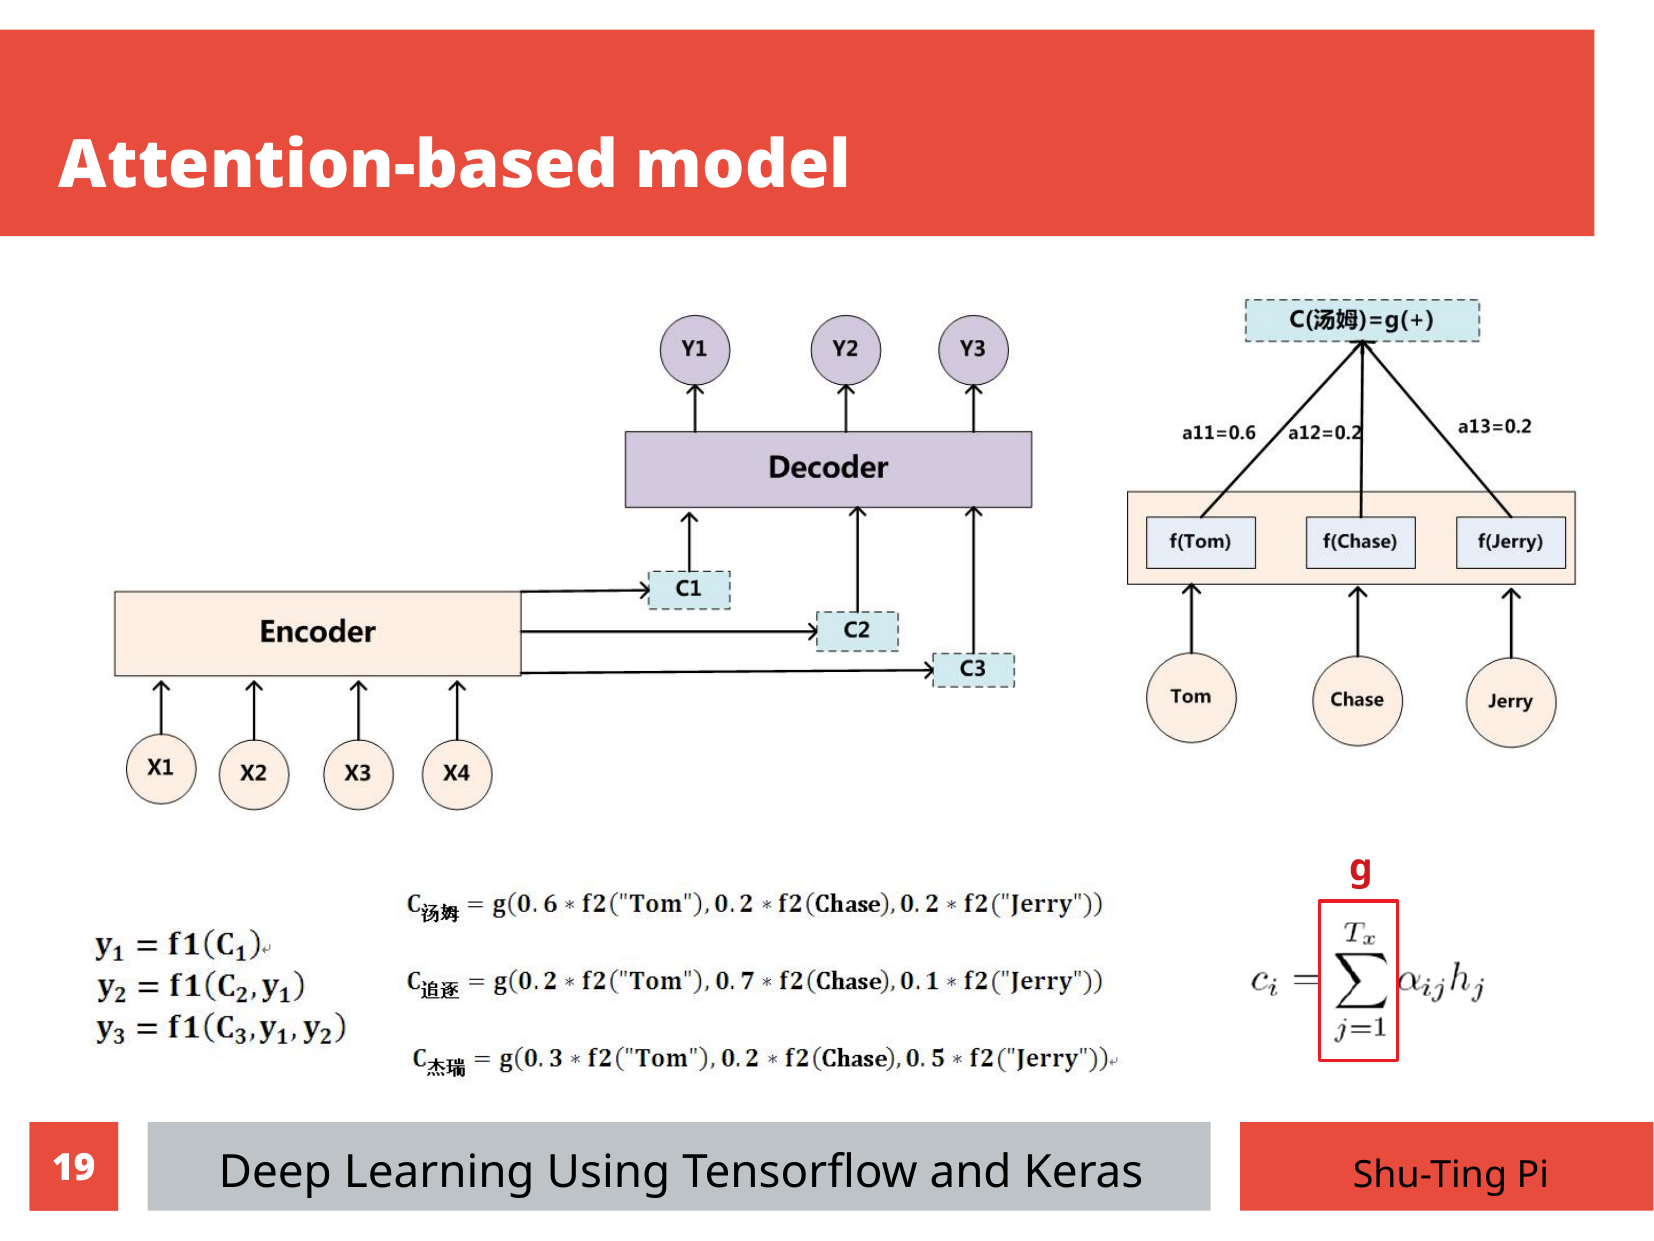

# Attention-based model
g
19
Deep Learning Using Tensorflow and Keras
Shu-Ting Pi